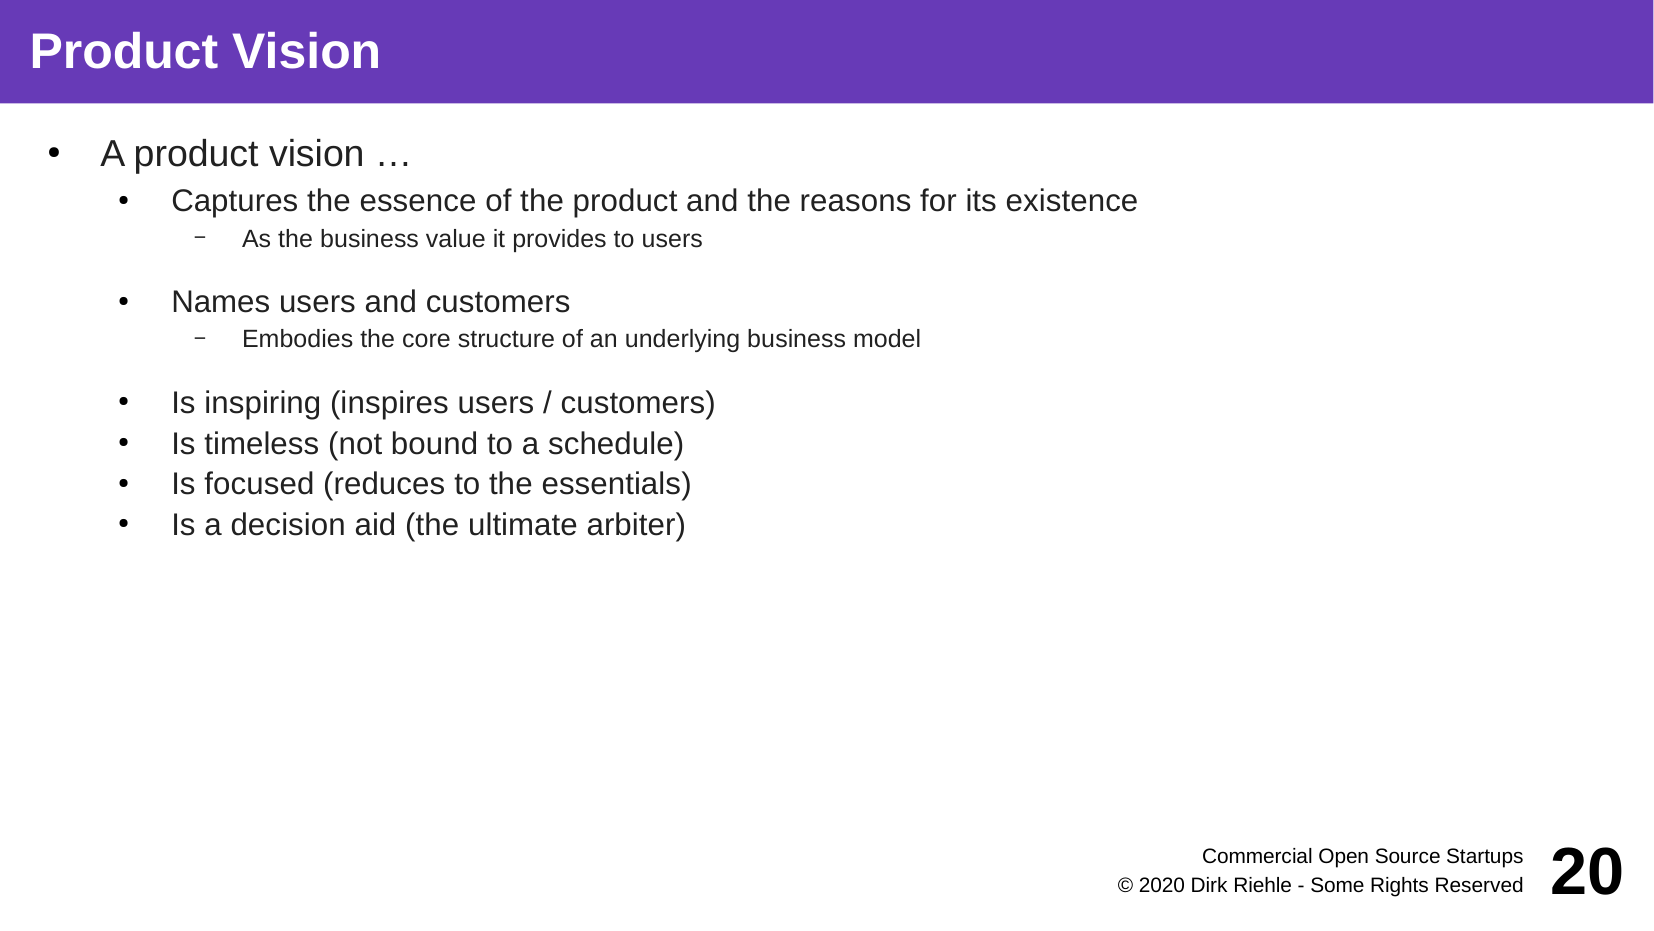

# Product Vision
A product vision …
Captures the essence of the product and the reasons for its existence
As the business value it provides to users
Names users and customers
Embodies the core structure of an underlying business model
Is inspiring (inspires users / customers)
Is timeless (not bound to a schedule)
Is focused (reduces to the essentials)
Is a decision aid (the ultimate arbiter)
Commercial Open Source Startups
20
© 2020 Dirk Riehle - Some Rights Reserved